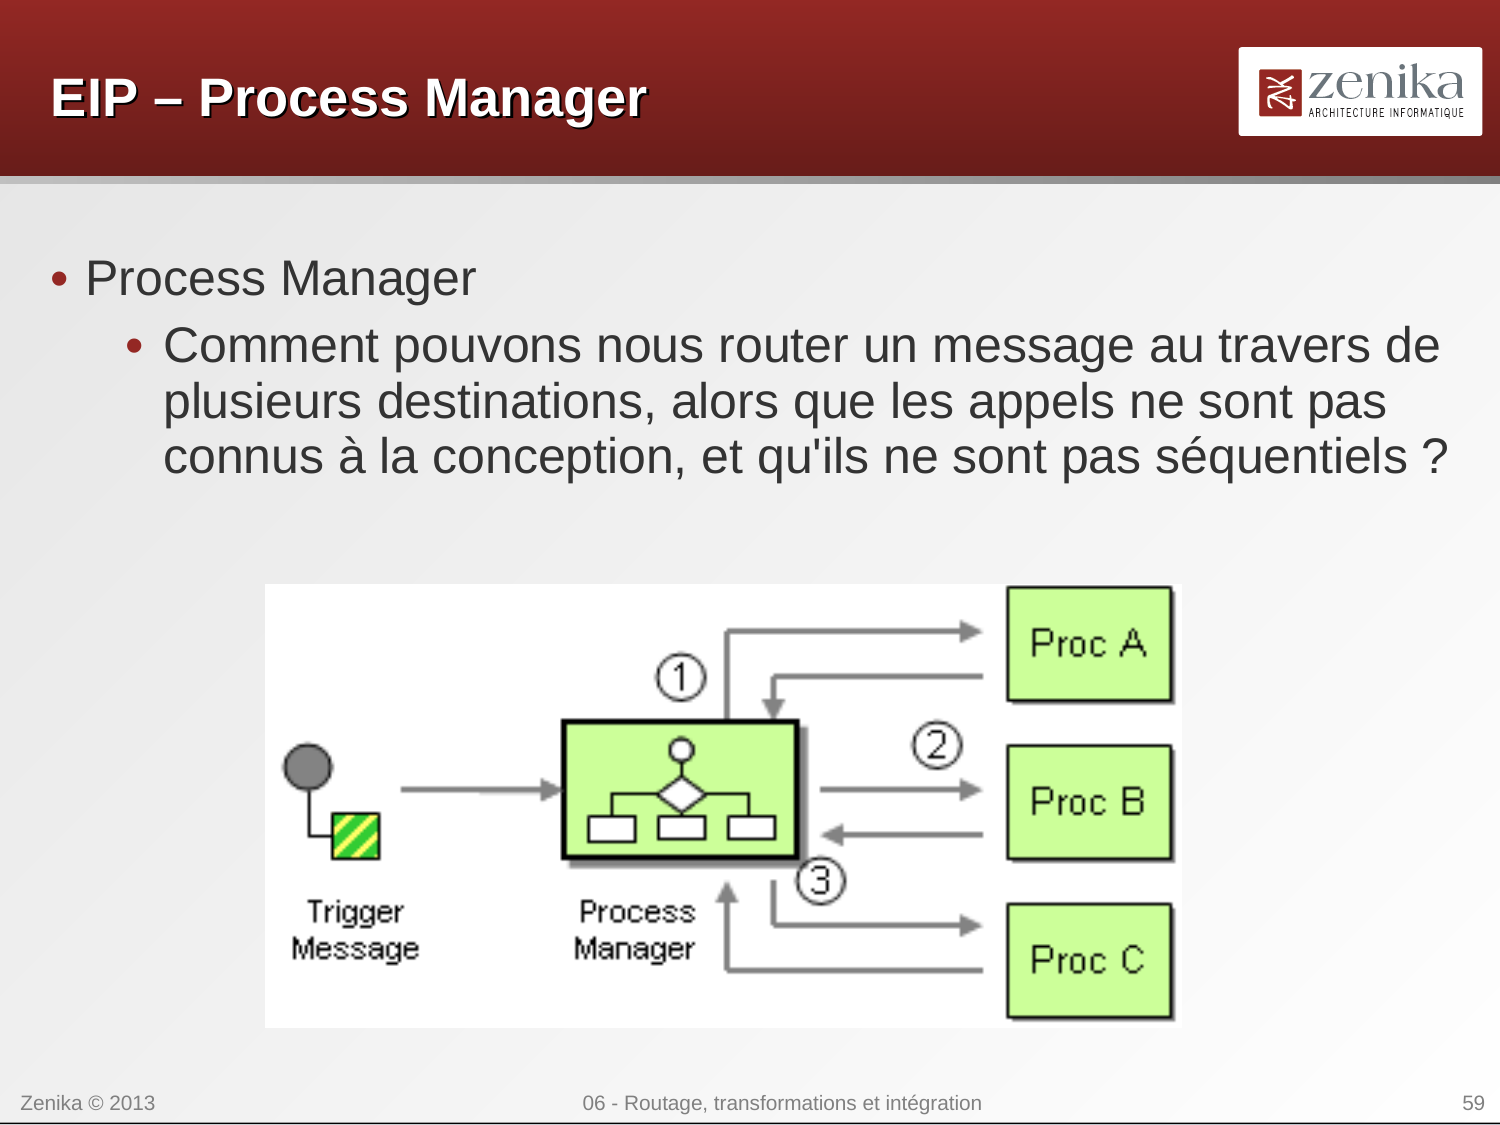

# EIP – Process Manager
Process Manager
Comment pouvons nous router un message au travers de plusieurs destinations, alors que les appels ne sont pas connus à la conception, et qu'ils ne sont pas séquentiels ?